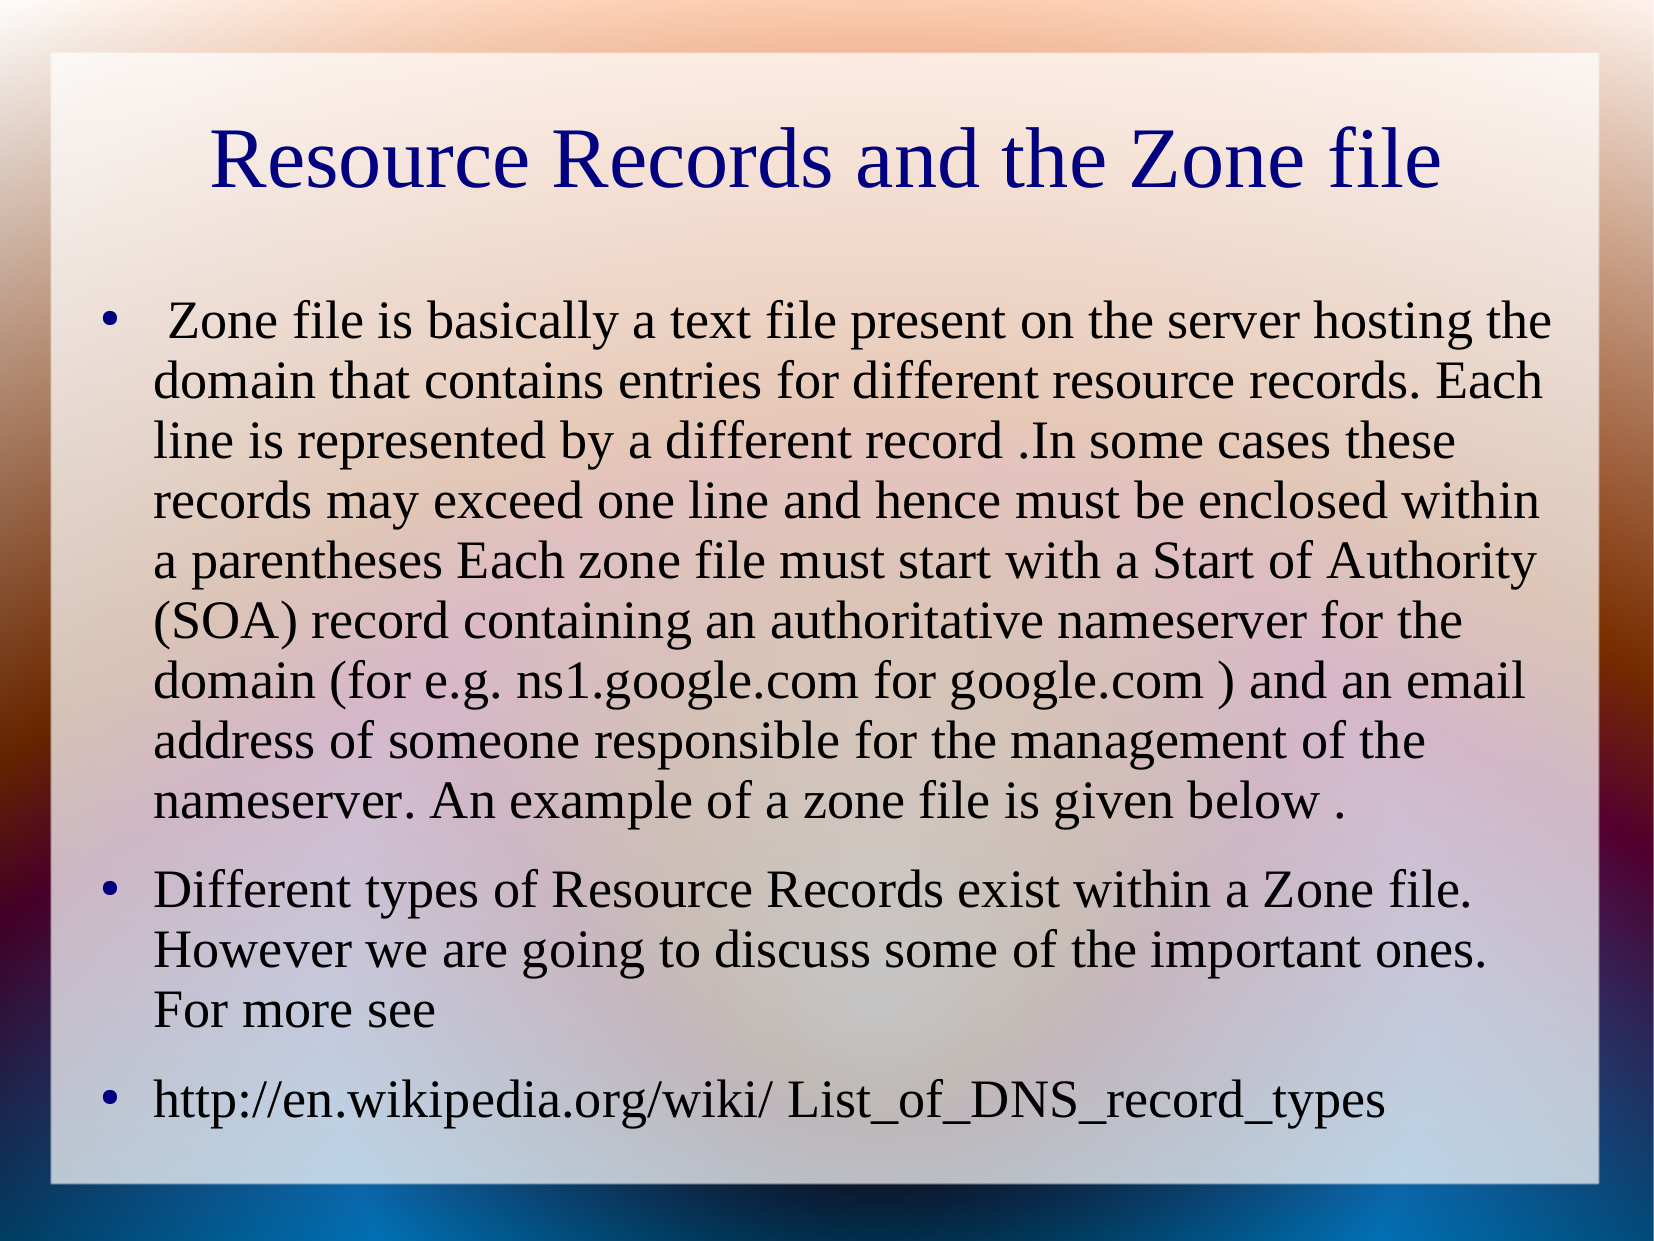

# Resource Records and the Zone file
 Zone file is basically a text file present on the server hosting the domain that contains entries for different resource records. Each line is represented by a different record .In some cases these records may exceed one line and hence must be enclosed within a parentheses Each zone file must start with a Start of Authority (SOA) record containing an authoritative nameserver for the domain (for e.g. ns1.google.com for google.com ) and an email address of someone responsible for the management of the nameserver. An example of a zone file is given below .
Different types of Resource Records exist within a Zone file. However we are going to discuss some of the important ones. For more see
http://en.wikipedia.org/wiki/ List_of_DNS_record_types